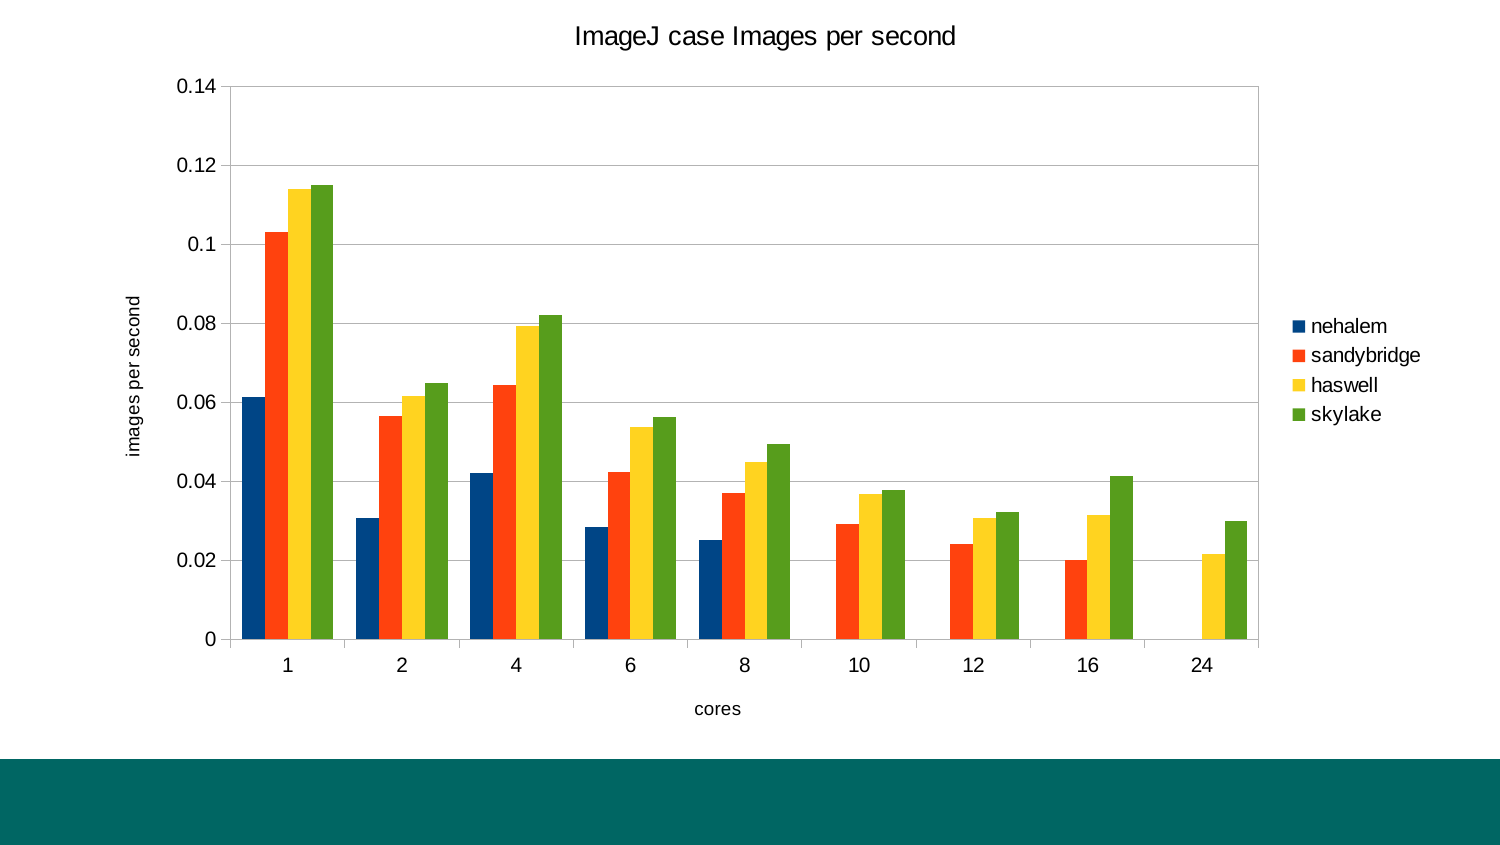

### Chart: ImageJ case Images per second
| Category | nehalem | sandybridge | haswell | skylake |
|---|---|---|---|---|
| 1 | 0.0612932883849219 | 0.103305785123967 | 0.114025085518814 | 0.115141047783535 |
| 2 | 0.0307787011388119 | 0.0564334085778781 | 0.0617283950617284 | 0.0649772579597141 |
| 4 | 0.0420875420875421 | 0.0643500643500644 | 0.0794912559618442 | 0.0822368421052632 |
| 6 | 0.0284414106939704 | 0.0424628450106157 | 0.0536768652710682 | 0.0563063063063063 |
| 8 | 0.0250752256770311 | 0.0370919881305638 | 0.0448028673835125 | 0.0495049504950495 |
| 10 | None | 0.0292397660818713 | 0.0368324125230203 | 0.0376647834274953 |
| 12 | None | 0.0241545893719807 | 0.0306372549019608 | 0.0321750321750322 |
| 16 | None | 0.020096463022508 | 0.0314861460957179 | 0.0412541254125413 |
| 24 | None | None | 0.0216450216450216 | 0.029868578255675 |